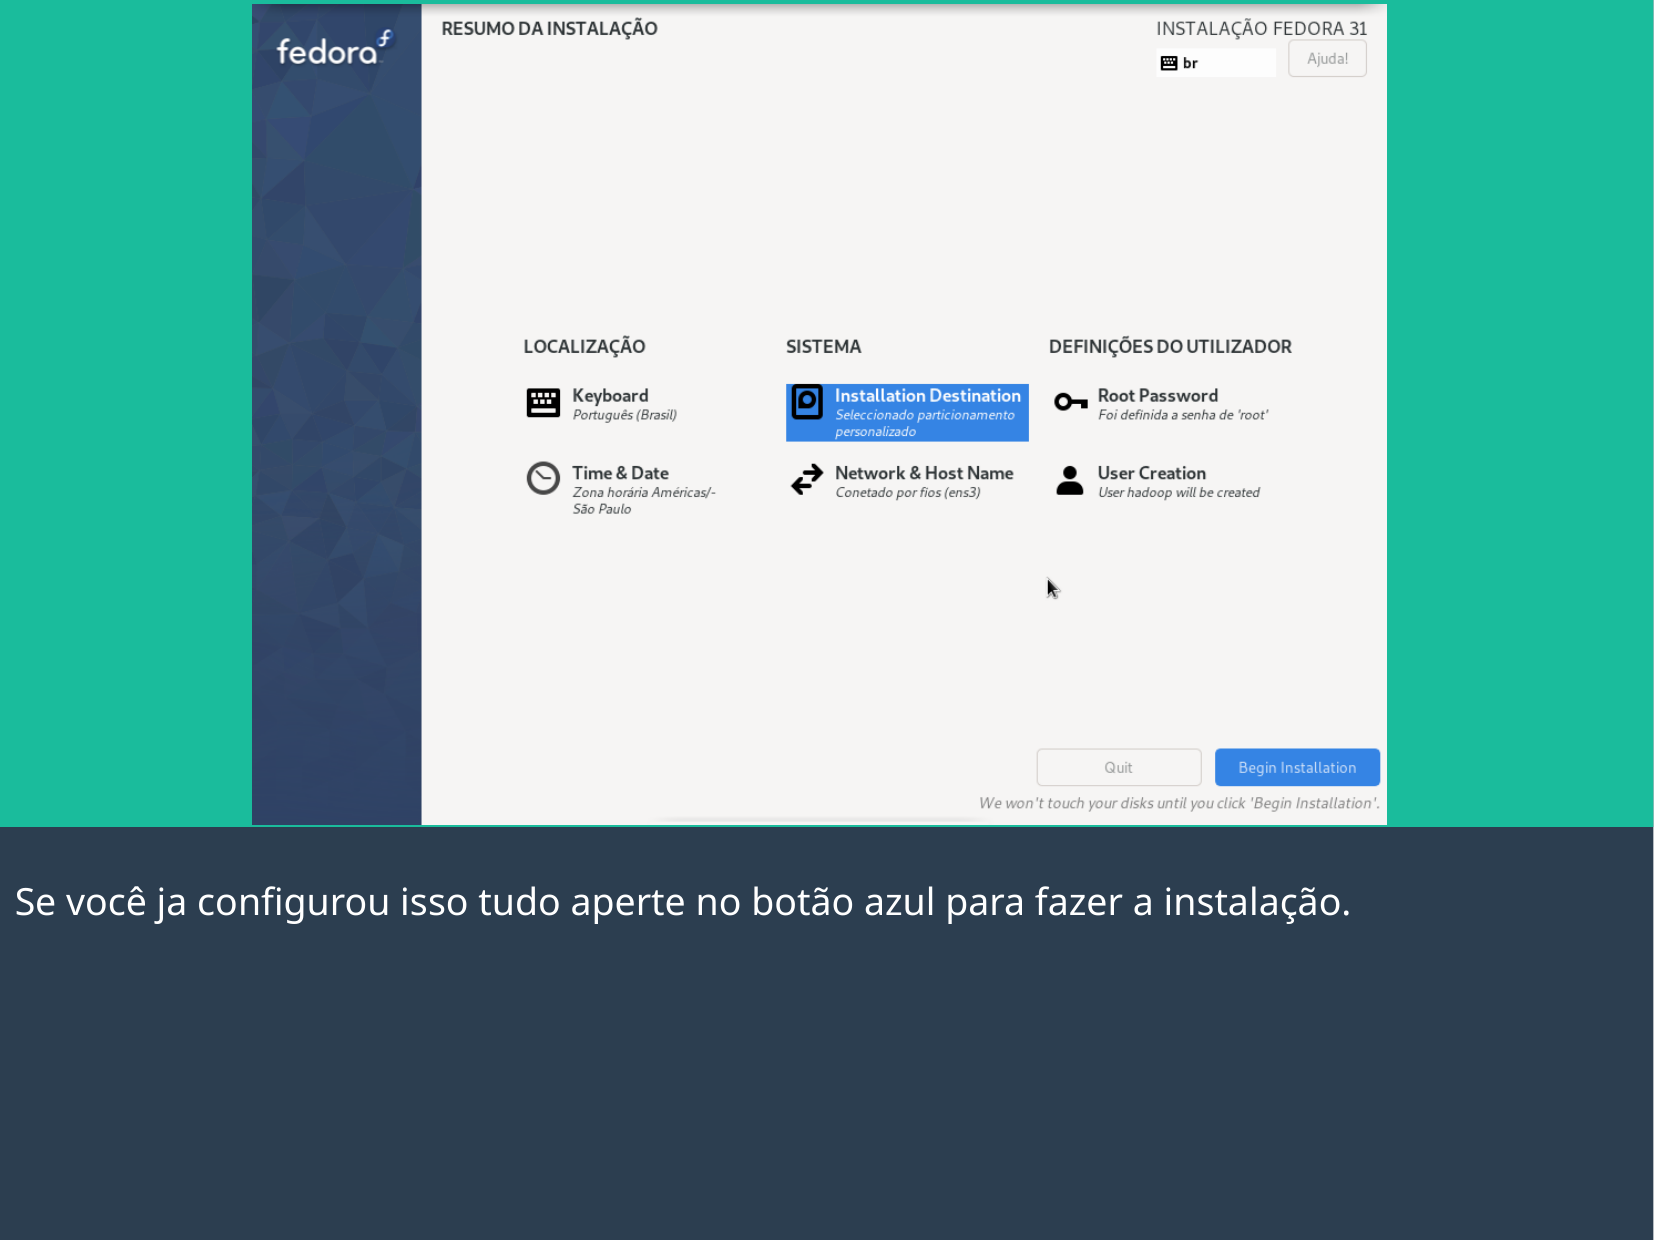

Se você ja configurou isso tudo aperte no botão azul para fazer a instalação.